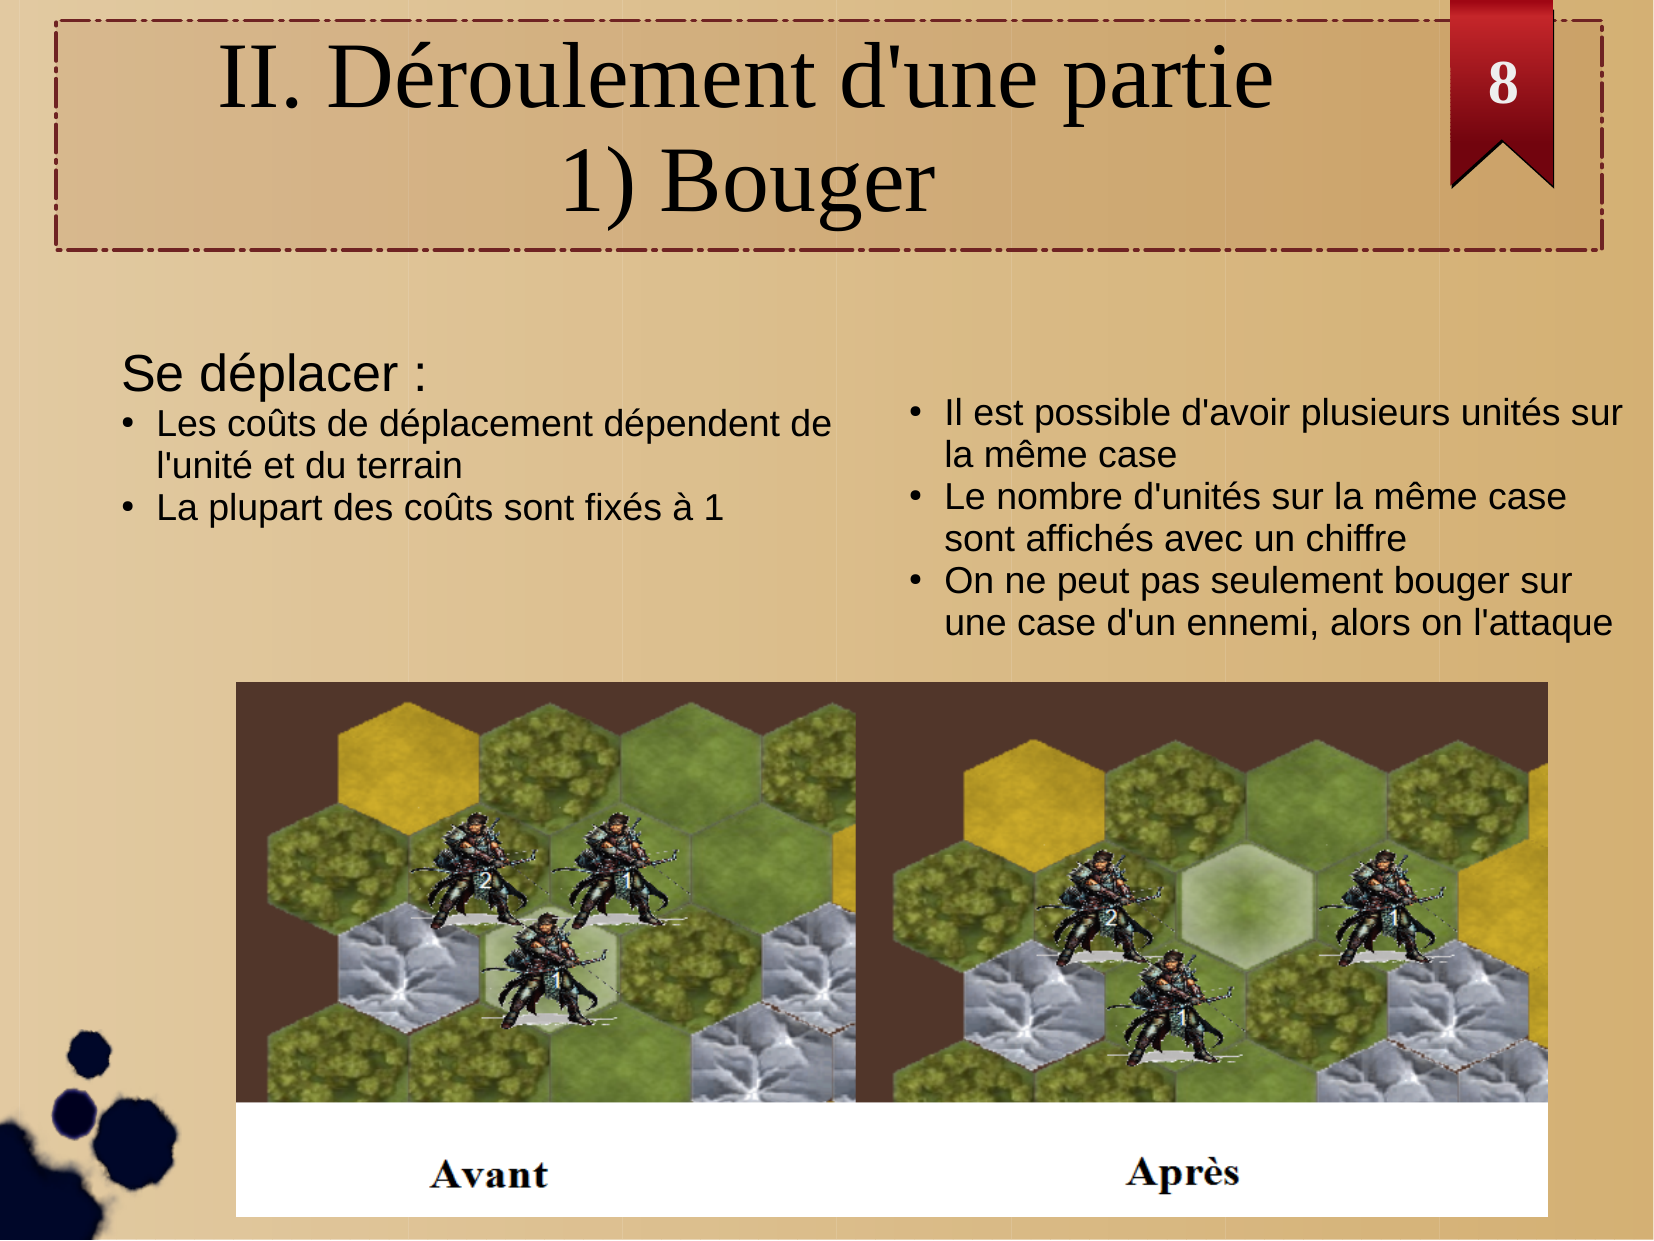

# II. Déroulement d'une partie 1) Bouger
8
Se déplacer :
Les coûts de déplacement dépendent de l'unité et du terrain
La plupart des coûts sont fixés à 1
Il est possible d'avoir plusieurs unités sur la même case
Le nombre d'unités sur la même case sont affichés avec un chiffre
On ne peut pas seulement bouger sur une case d'un ennemi, alors on l'attaque